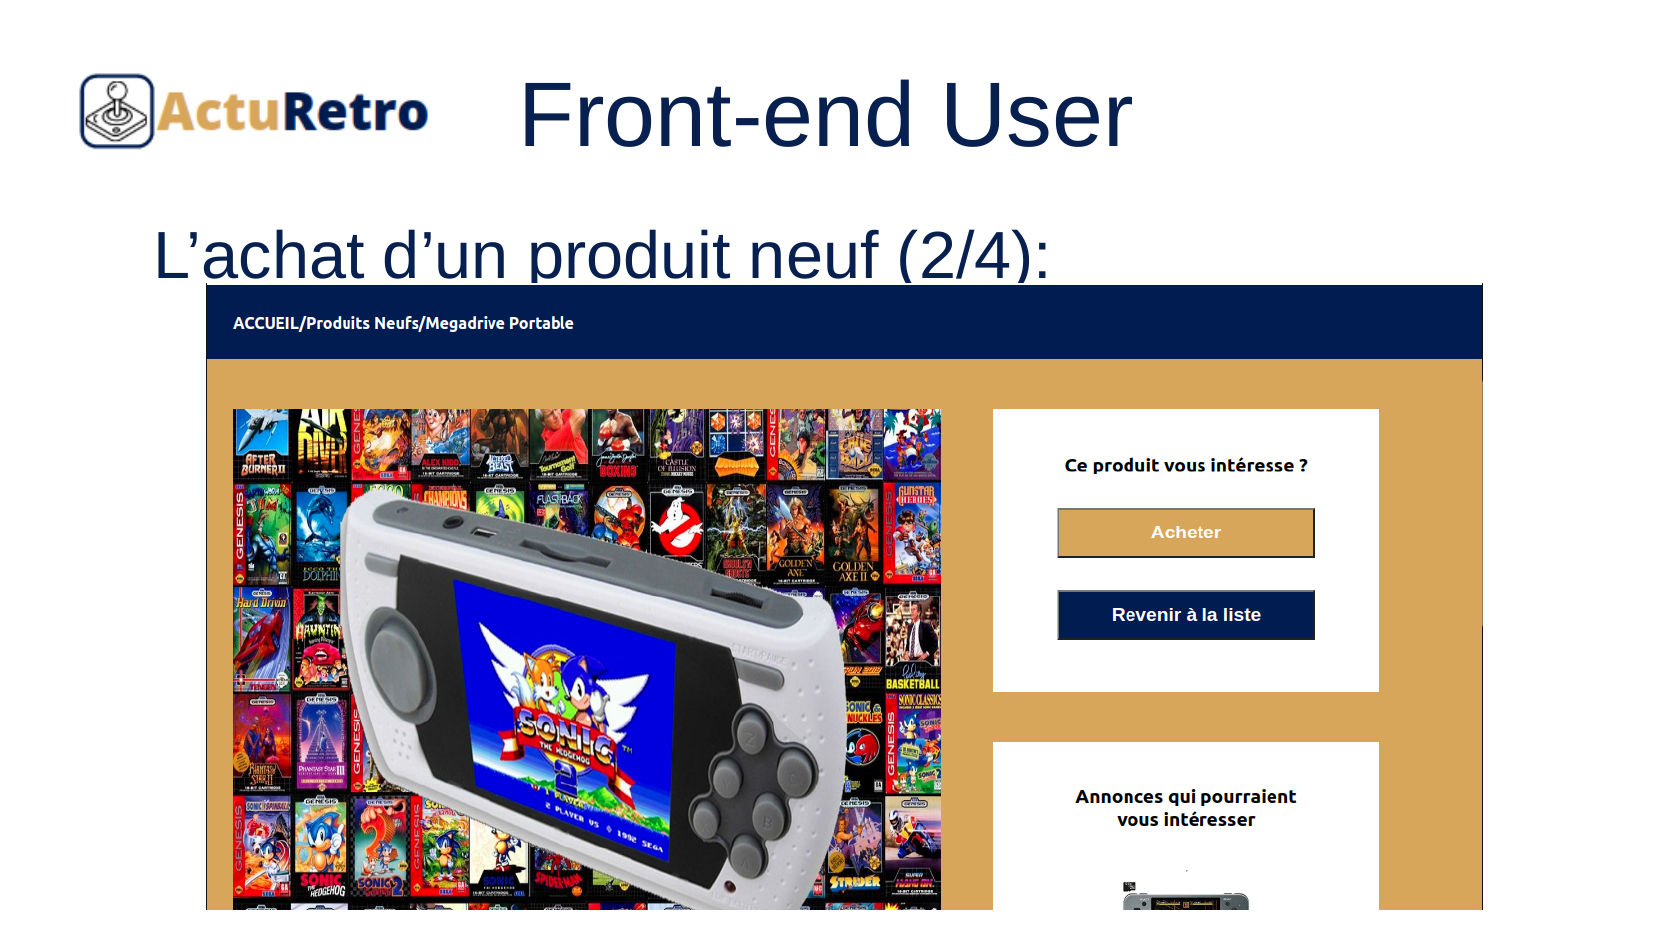

# Front-end User
L’achat d’un produit neuf (2/4):